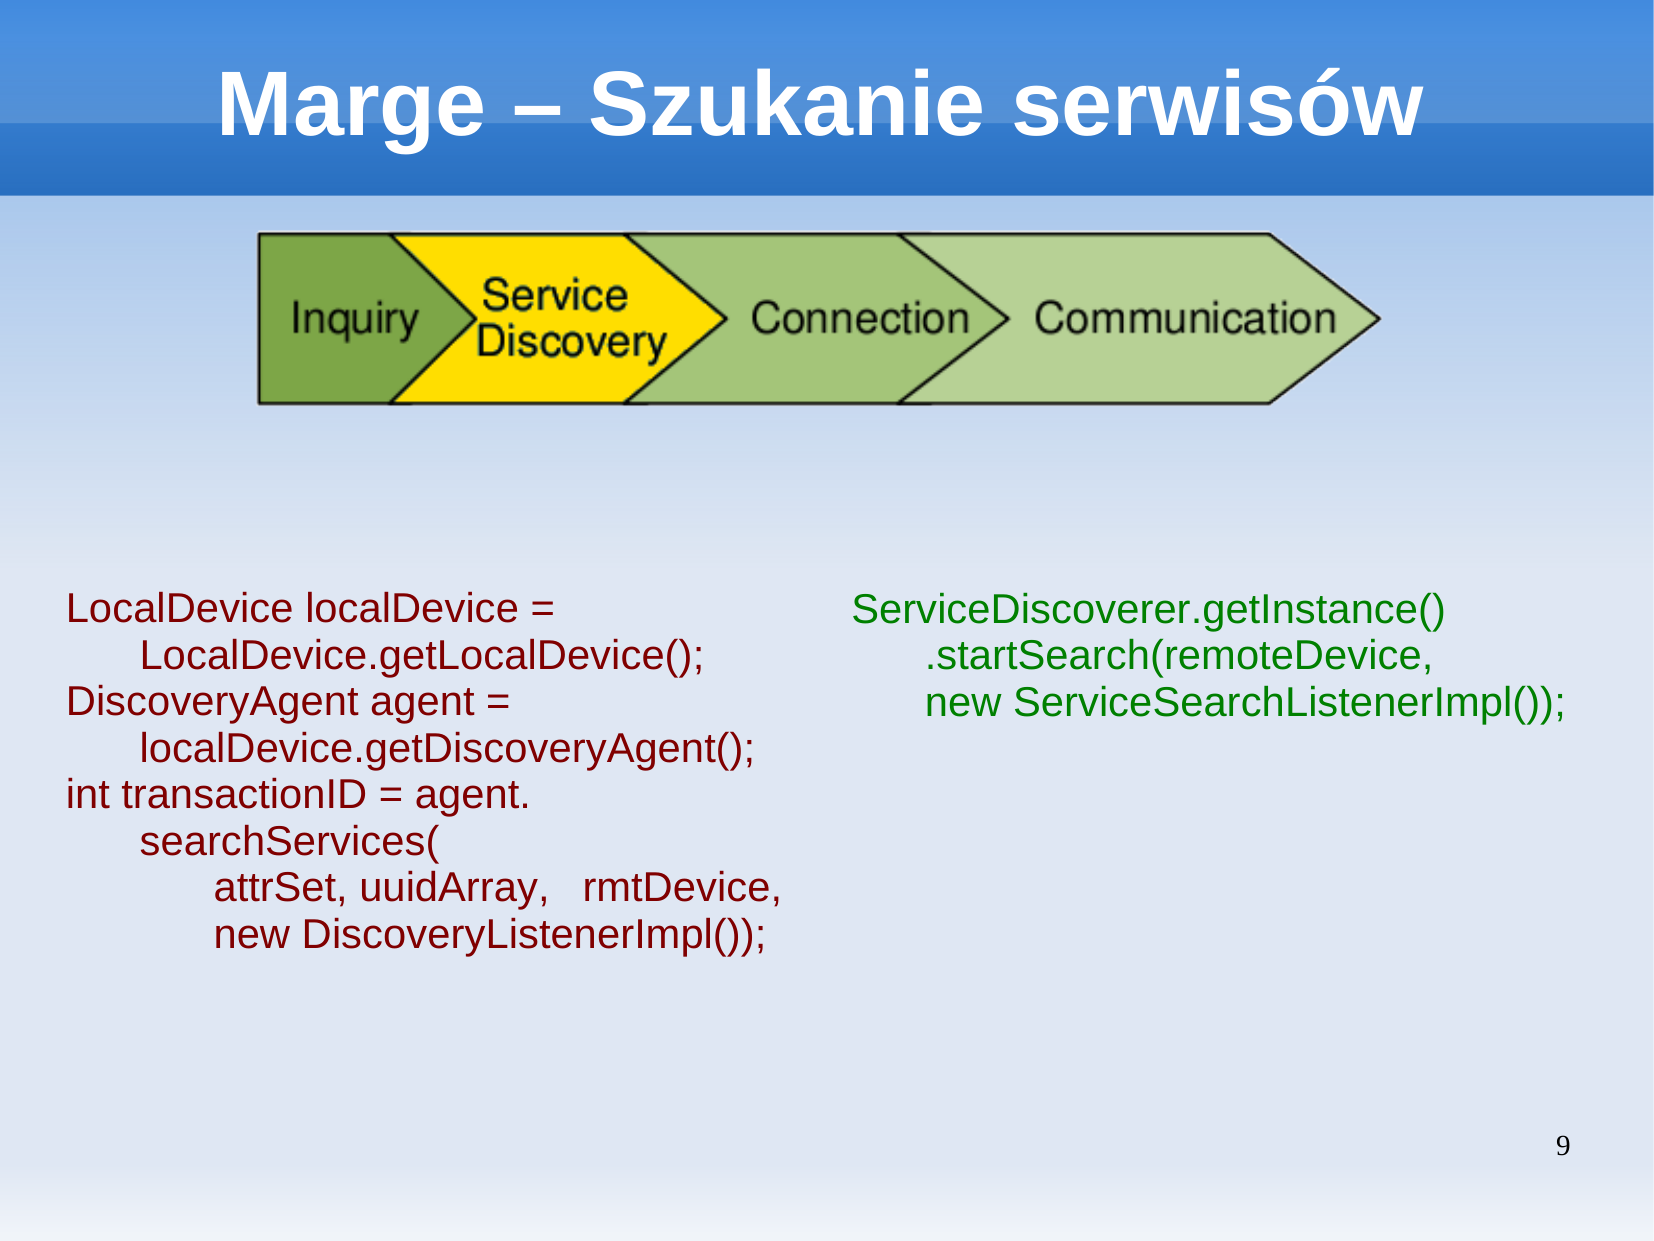

# Marge – Szukanie serwisów
LocalDevice localDevice =
	LocalDevice.getLocalDevice();
DiscoveryAgent agent =
	localDevice.getDiscoveryAgent();
int transactionID = agent.
	searchServices(
		attrSet, uuidArray, 	rmtDevice,
		new DiscoveryListenerImpl());
ServiceDiscoverer.getInstance()
	.startSearch(remoteDevice,
	new ServiceSearchListenerImpl());
9